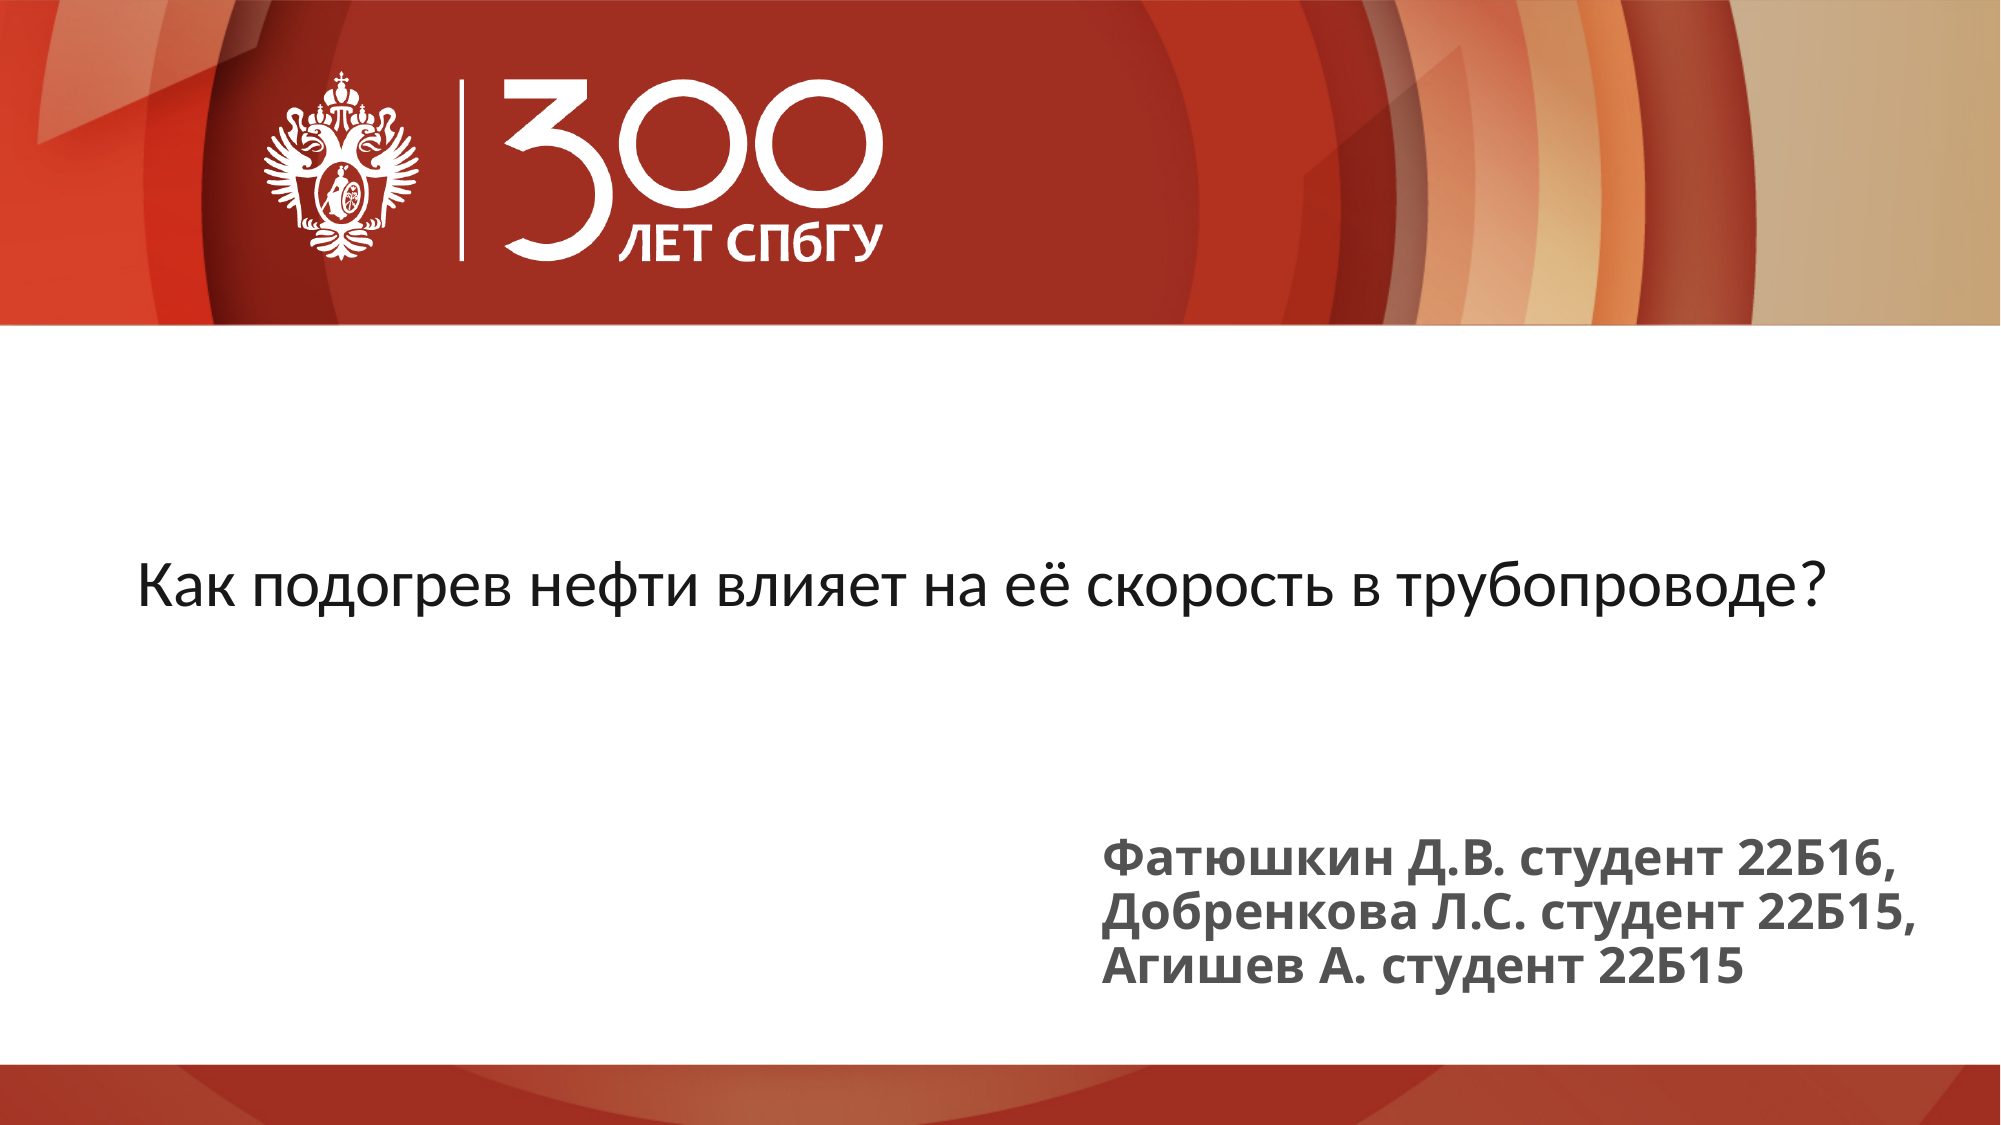

# Как подогрев нефти влияет на её скорость в трубопроводе?
Фатюшкин Д.В. студент 22Б16, Добренкова Л.С. студент 22Б15, Агишев А. студент 22Б15